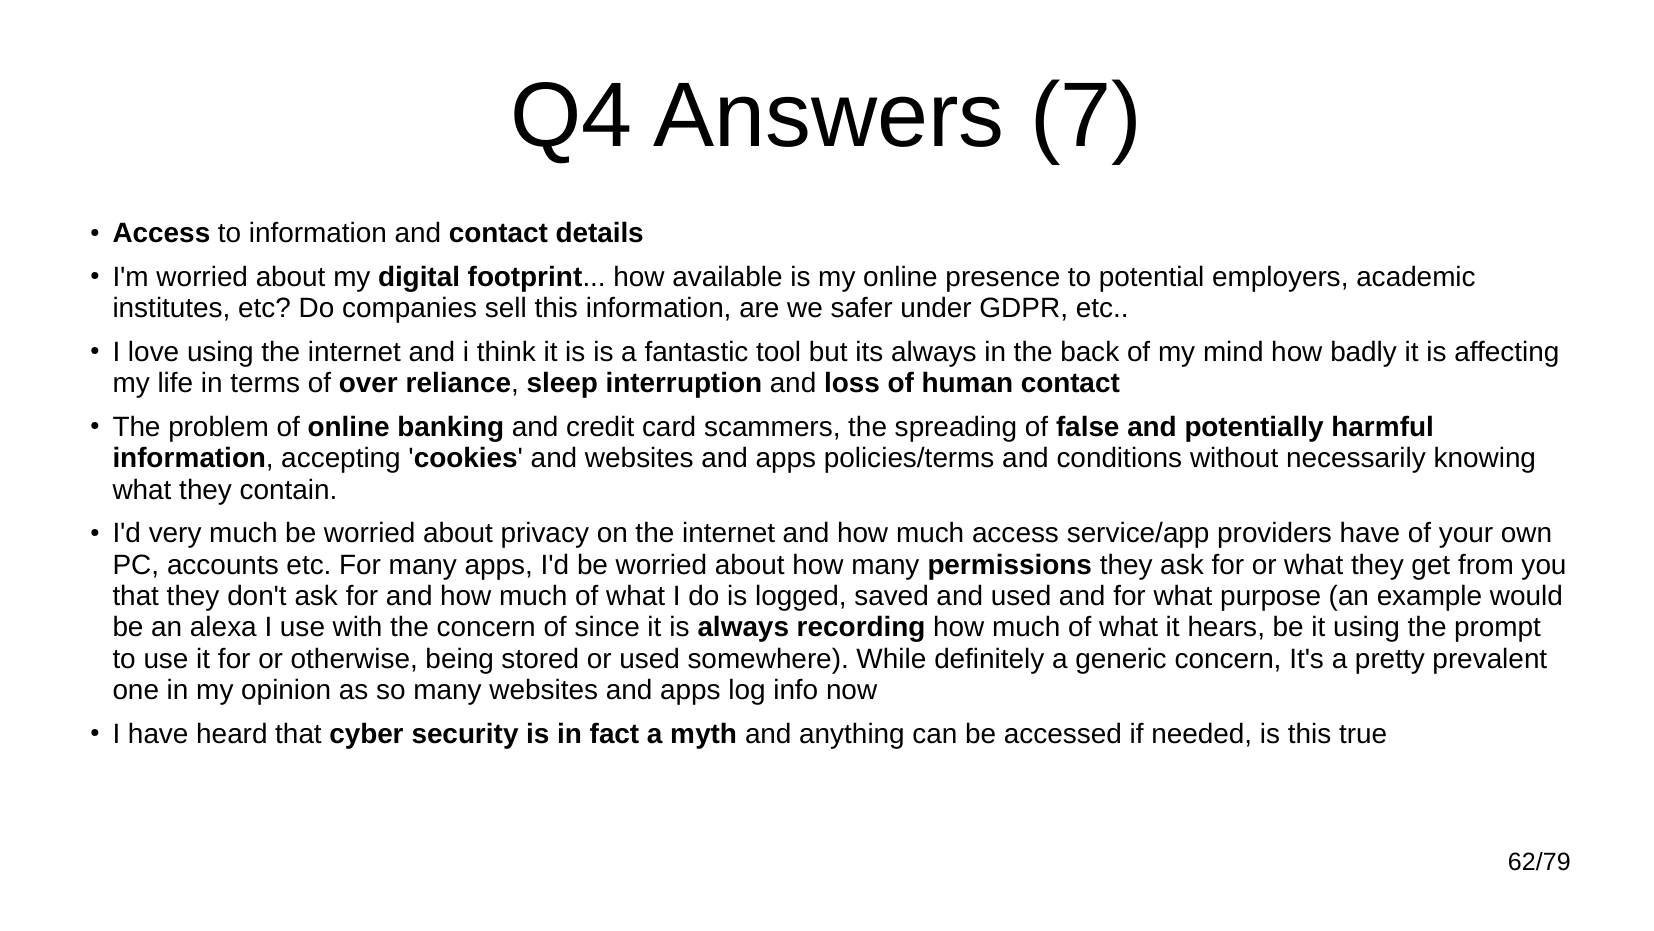

# Q4 Answers (7)
Access to information and contact details
I'm worried about my digital footprint... how available is my online presence to potential employers, academic institutes, etc? Do companies sell this information, are we safer under GDPR, etc..
I love using the internet and i think it is is a fantastic tool but its always in the back of my mind how badly it is affecting my life in terms of over reliance, sleep interruption and loss of human contact
The problem of online banking and credit card scammers, the spreading of false and potentially harmful information, accepting 'cookies' and websites and apps policies/terms and conditions without necessarily knowing what they contain.
I'd very much be worried about privacy on the internet and how much access service/app providers have of your own PC, accounts etc. For many apps, I'd be worried about how many permissions they ask for or what they get from you that they don't ask for and how much of what I do is logged, saved and used and for what purpose (an example would be an alexa I use with the concern of since it is always recording how much of what it hears, be it using the prompt to use it for or otherwise, being stored or used somewhere). While definitely a generic concern, It's a pretty prevalent one in my opinion as so many websites and apps log info now
I have heard that cyber security is in fact a myth and anything can be accessed if needed, is this true
62